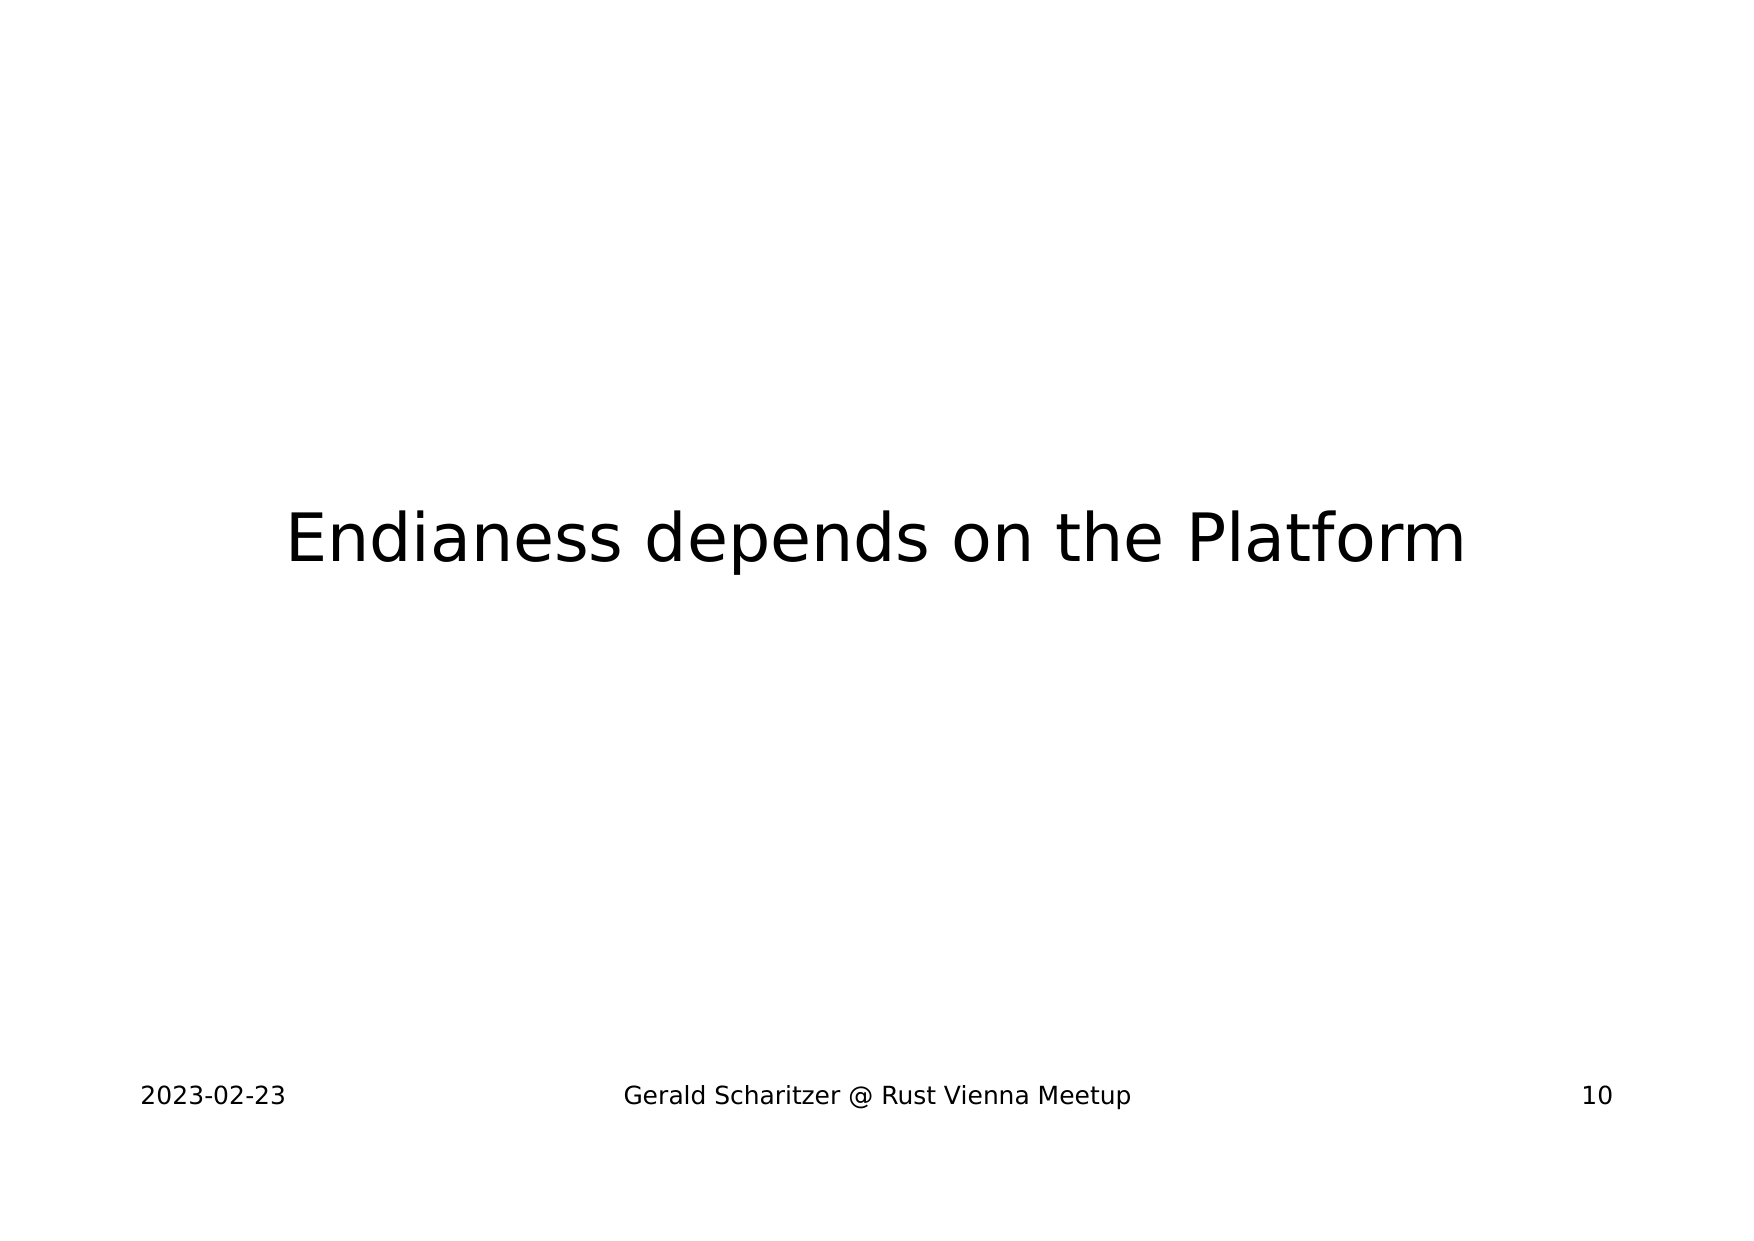

# Endianess depends on the Platform
2023-02-23
Gerald Scharitzer @ Rust Vienna Meetup
10